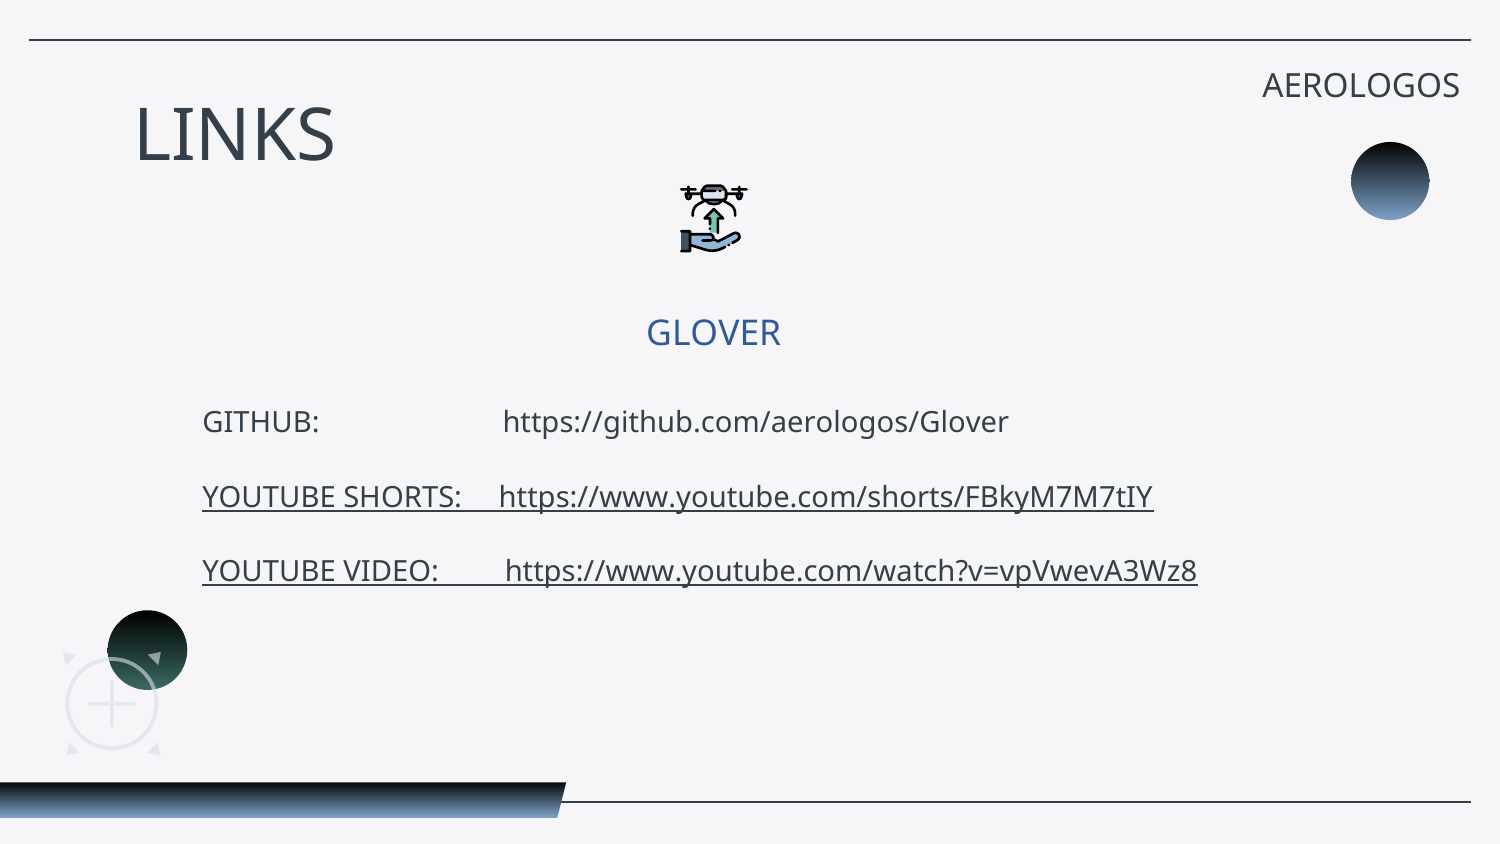

AEROLOGOS
# LINKS
GLOVER
GITHUB:       https://github.com/aerologos/Glover
YOUTUBE SHORTS:  https://www.youtube.com/shorts/FBkyM7M7tIY
YOUTUBE VIDEO:   https://www.youtube.com/watch?v=vpVwevA3Wz8